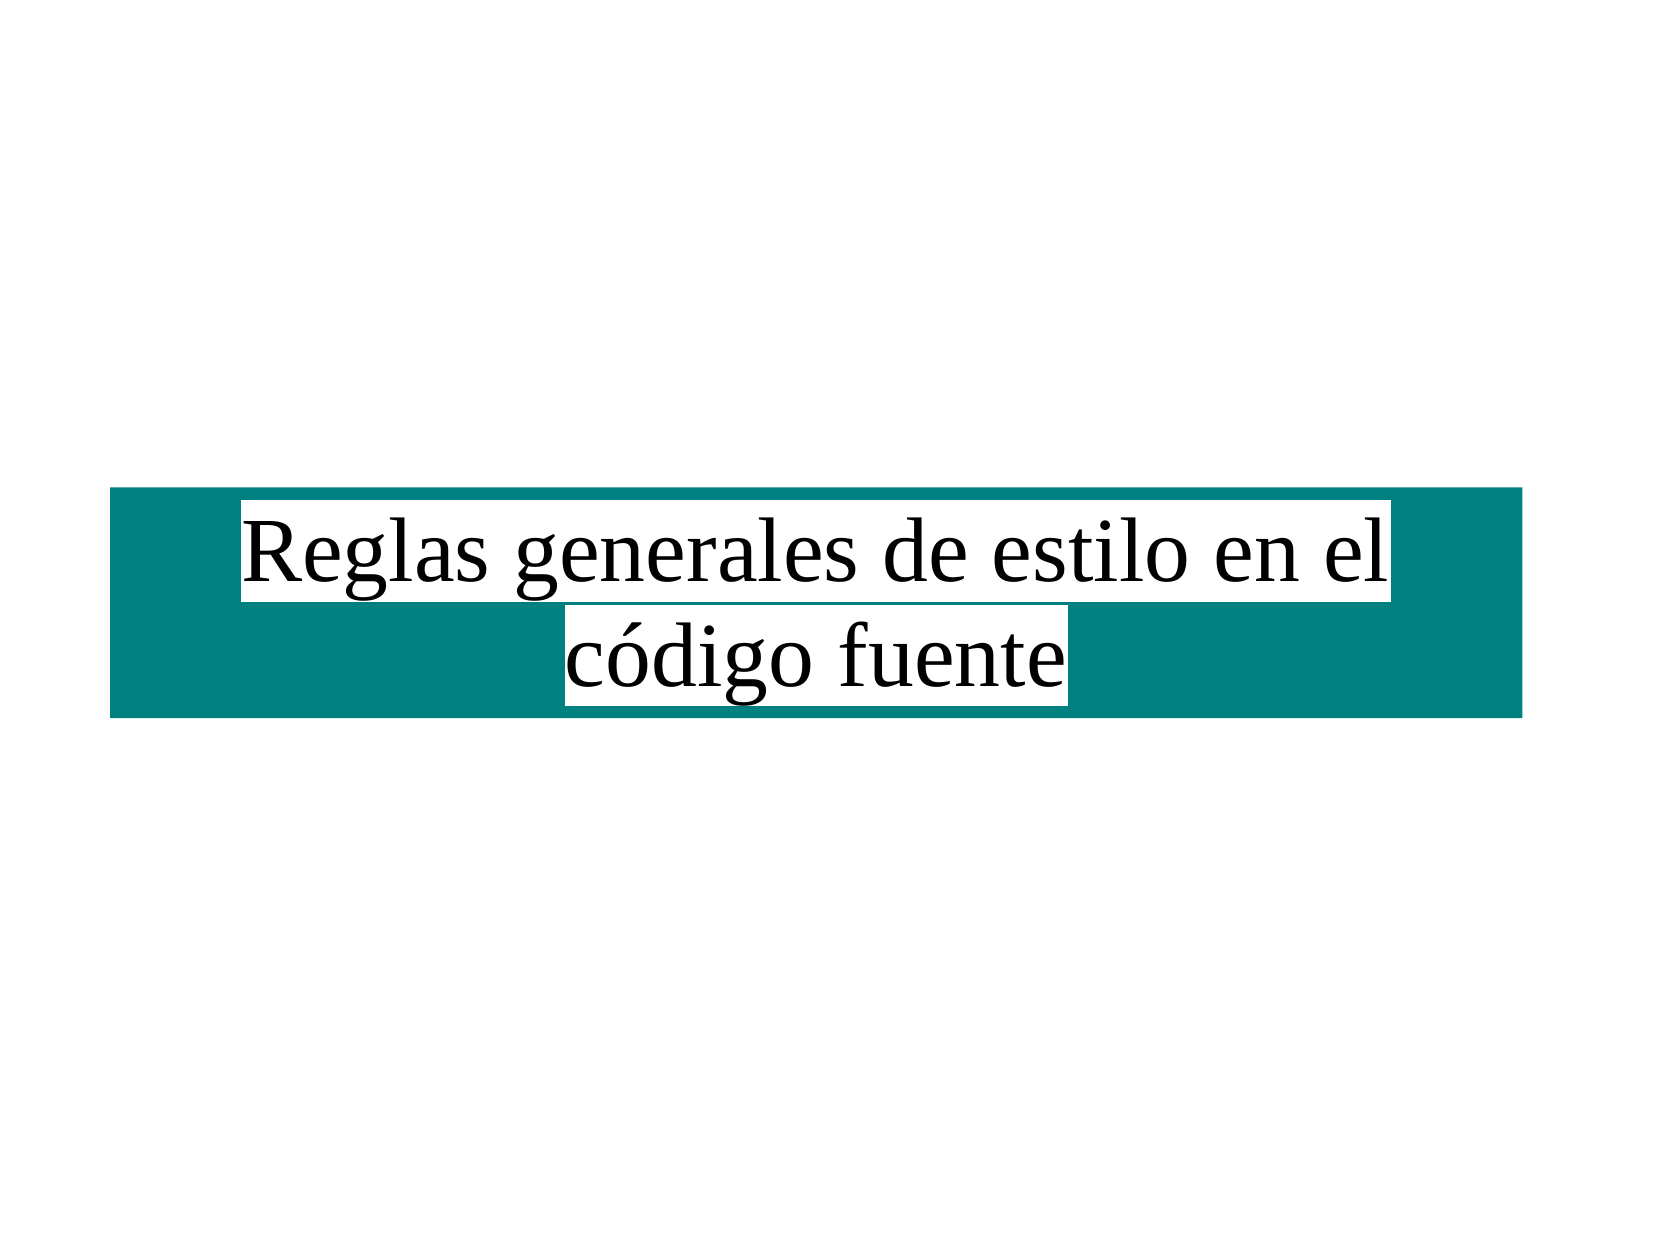

# Reglas generales de estilo en el código fuente